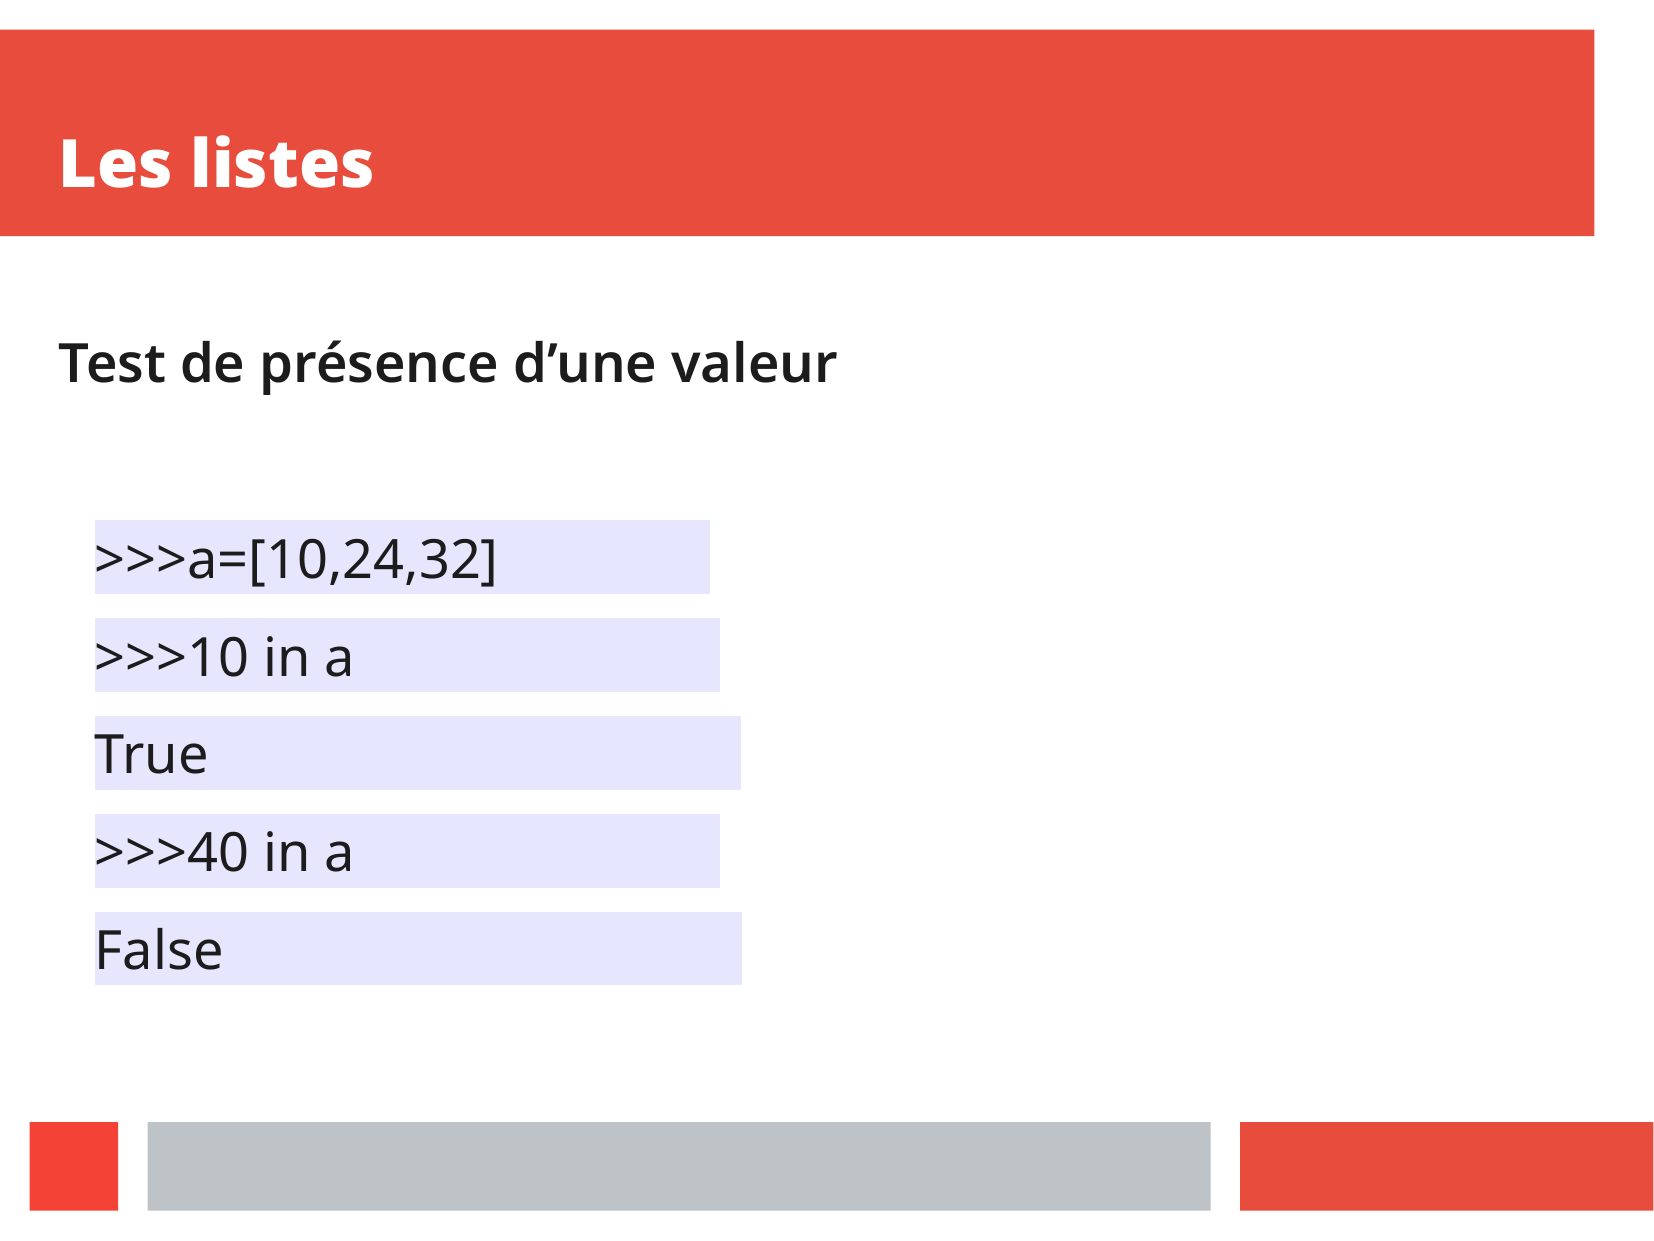

# Les listes
Test de présence d’une valeur
>>>a=[10,24,32]
>>>10 in a
True
>>>40 in a
False